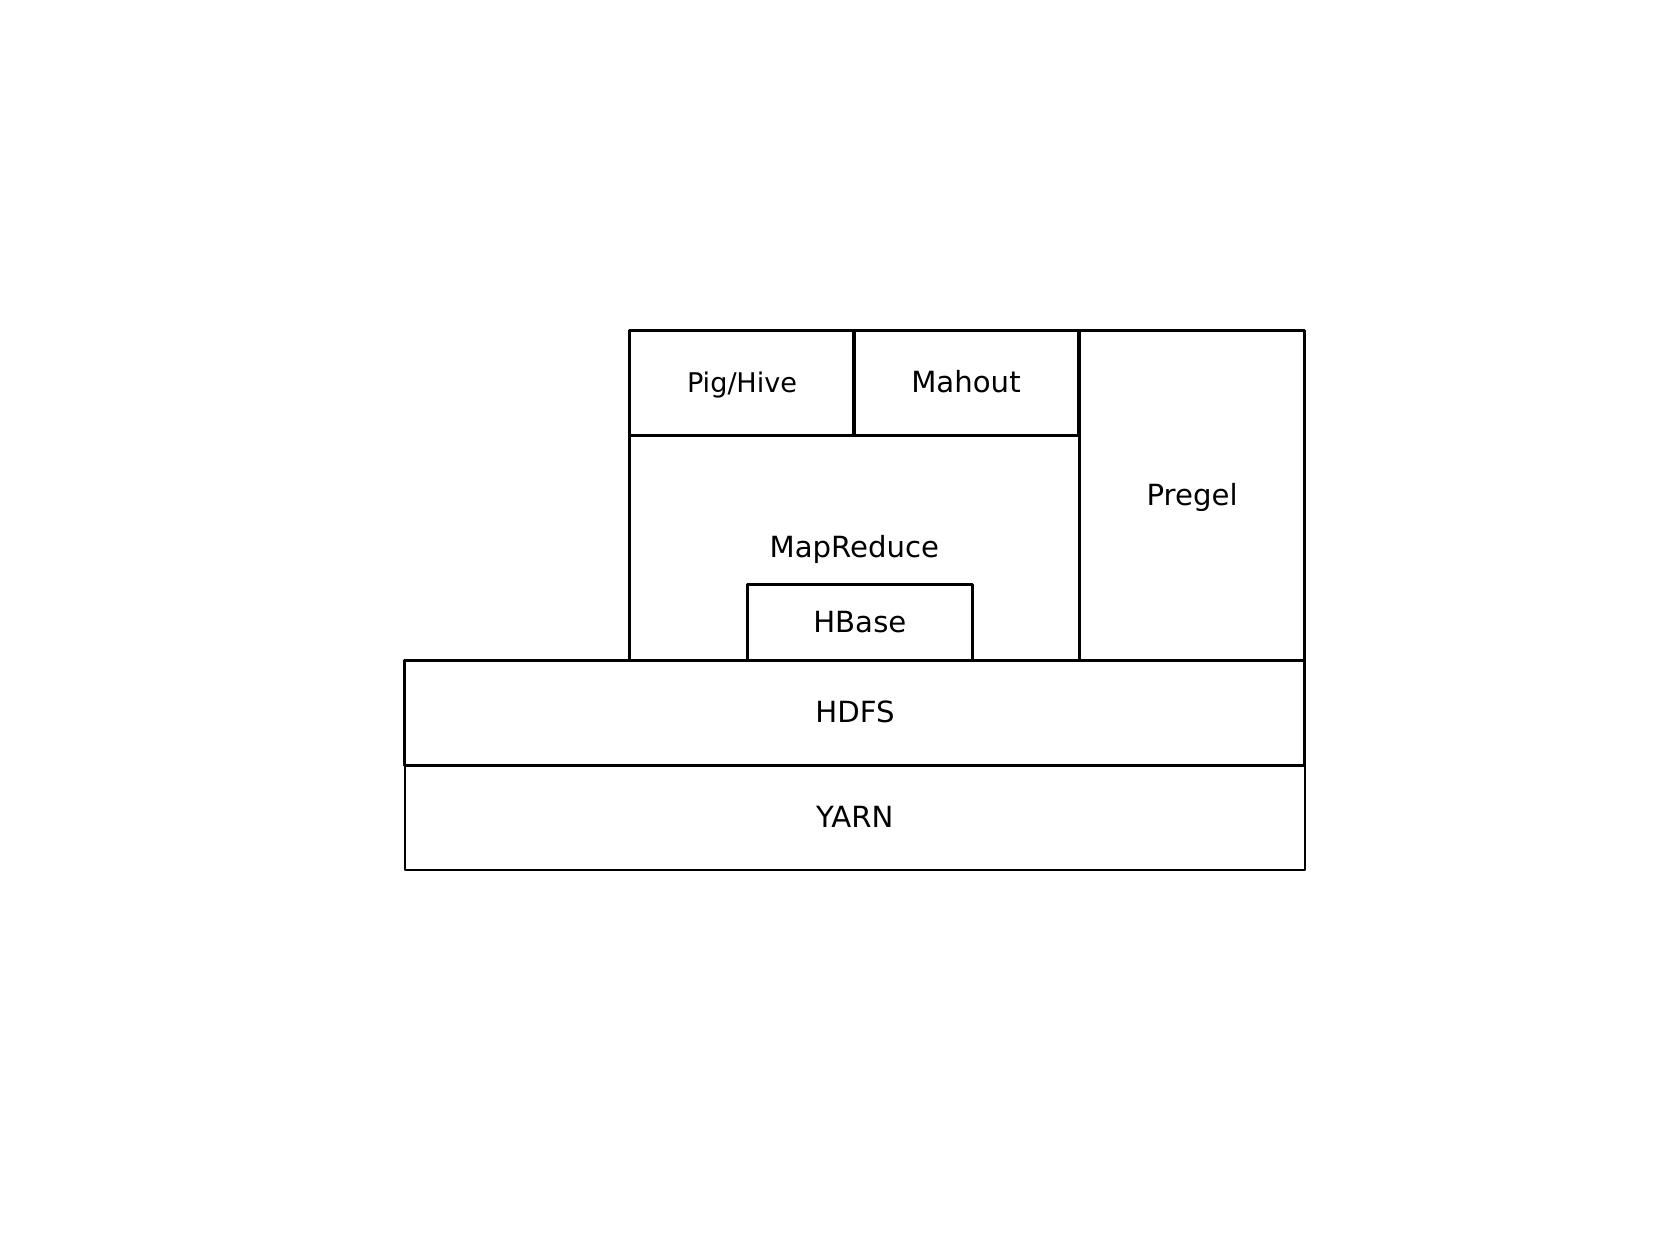

Mahout
Pig/Hive
Pregel
MapReduce
HBase
HDFS
YARN